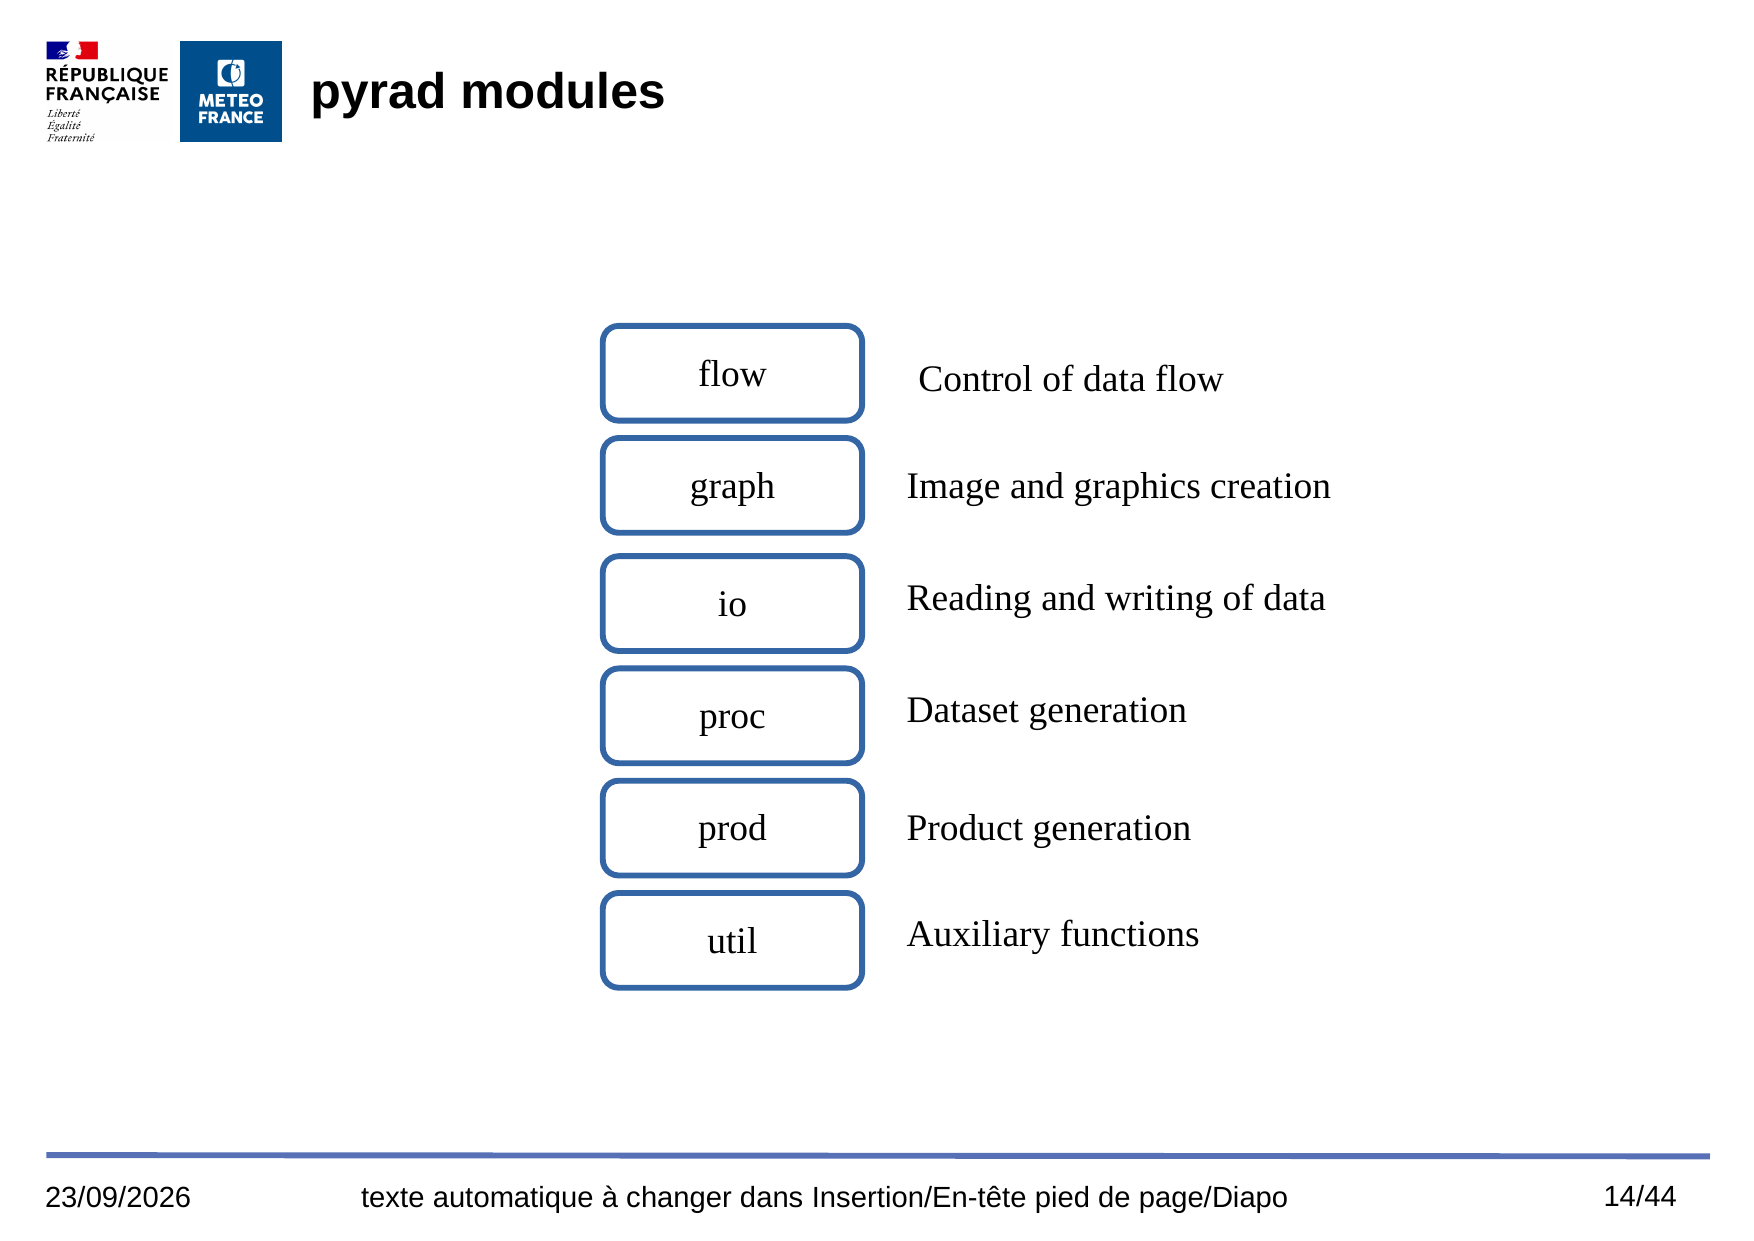

# pyrad modules
flow
Control of data flow
graph
Image and graphics creation
io
Reading and writing of data
proc
Dataset generation
prod
Product generation
util
Auxiliary functions
14
texte automatique à changer dans Insertion/En-tête pied de page/Diapo